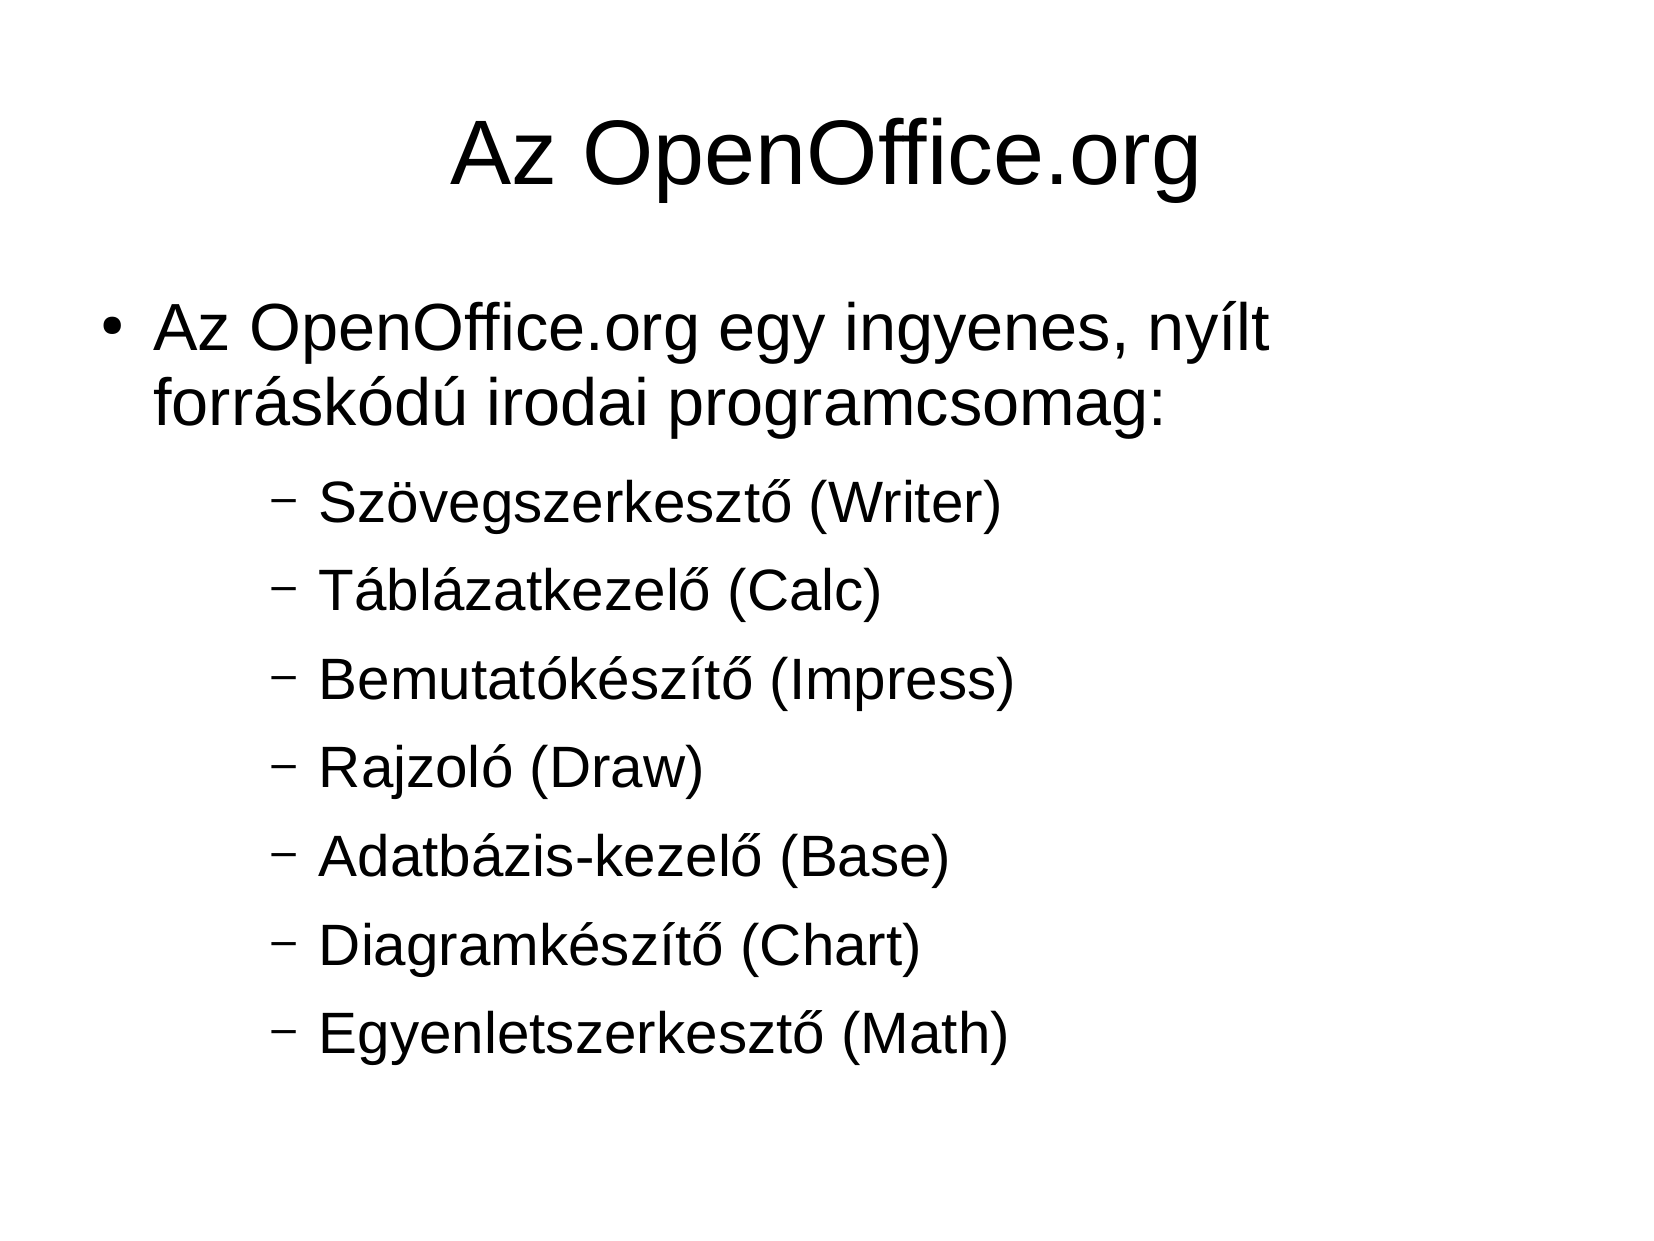

# Az OpenOffice.org
Az OpenOffice.org egy ingyenes, nyílt forráskódú irodai programcsomag:
Szövegszerkesztő (Writer)
Táblázatkezelő (Calc)
Bemutatókészítő (Impress)
Rajzoló (Draw)
Adatbázis-kezelő (Base)
Diagramkészítő (Chart)
Egyenletszerkesztő (Math)